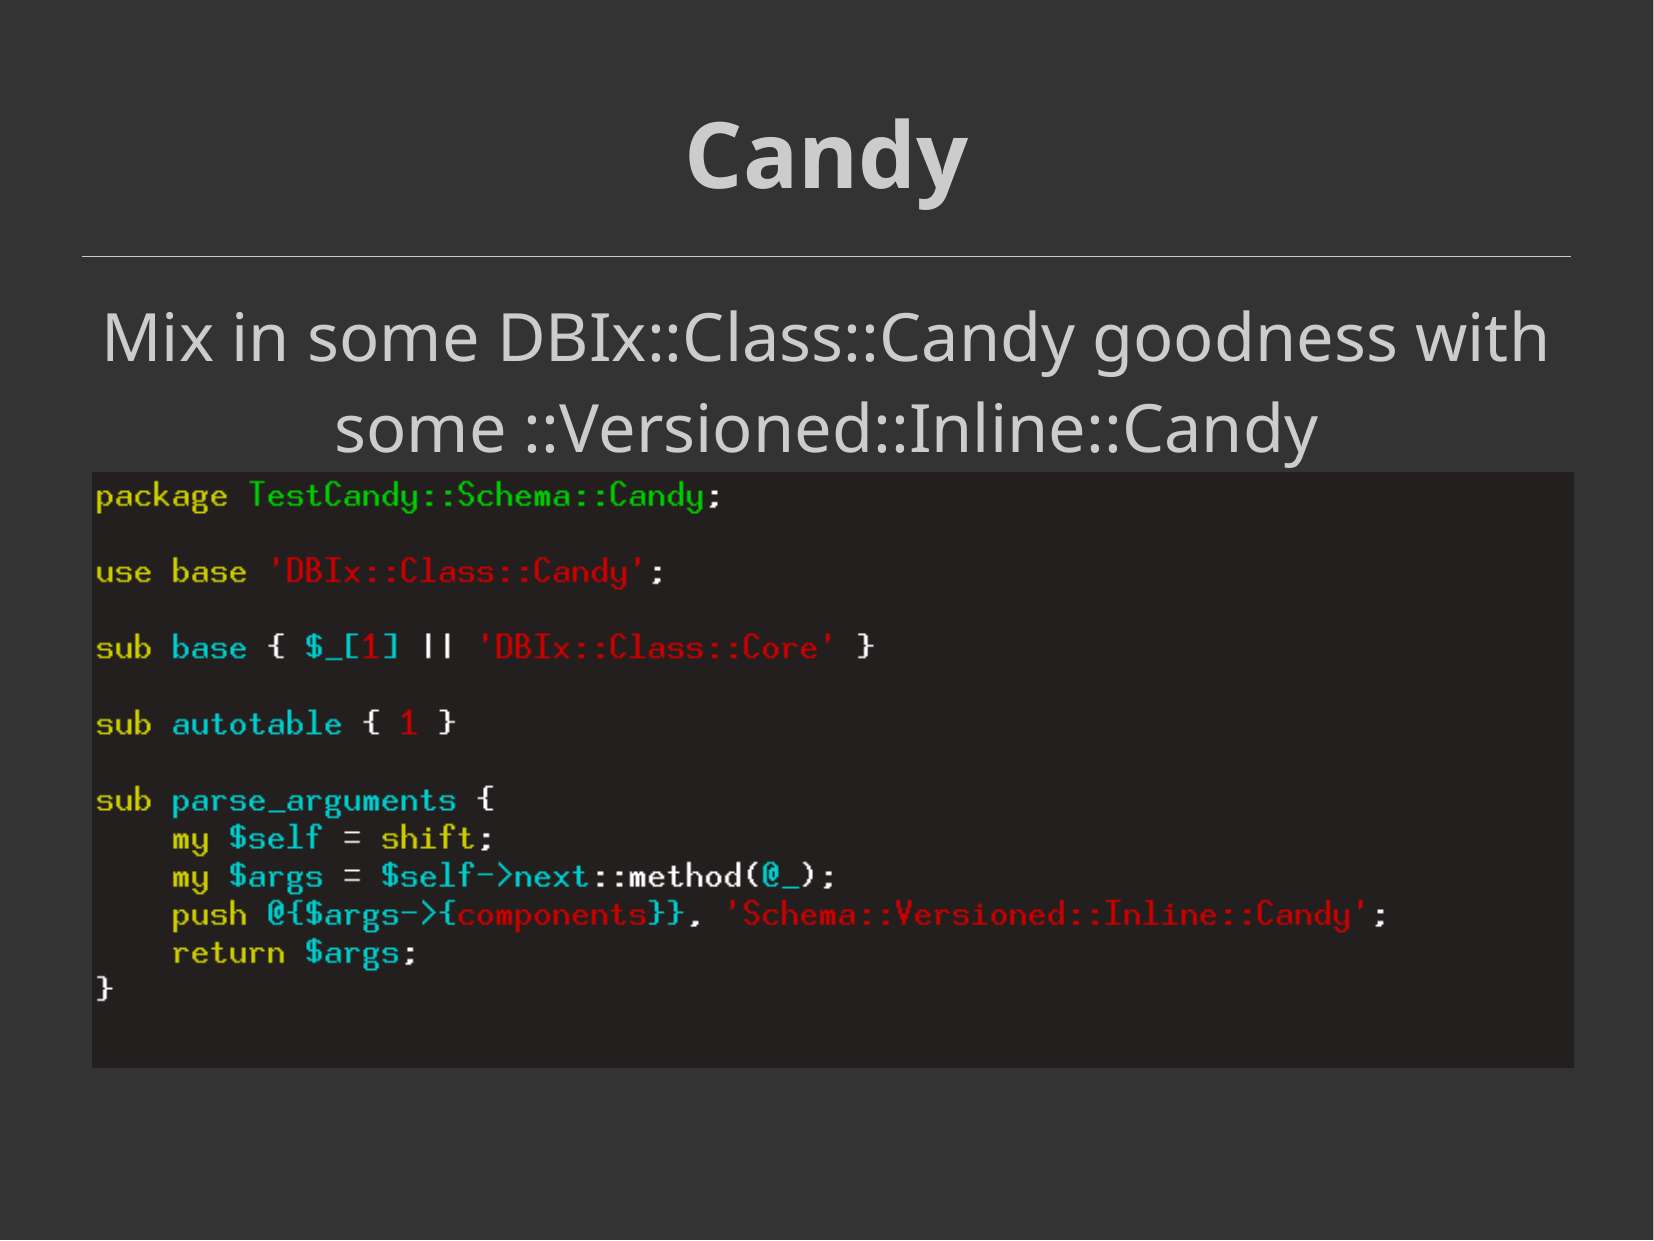

# Candy
Mix in some DBIx::Class::Candy goodness with some ::Versioned::Inline::Candy